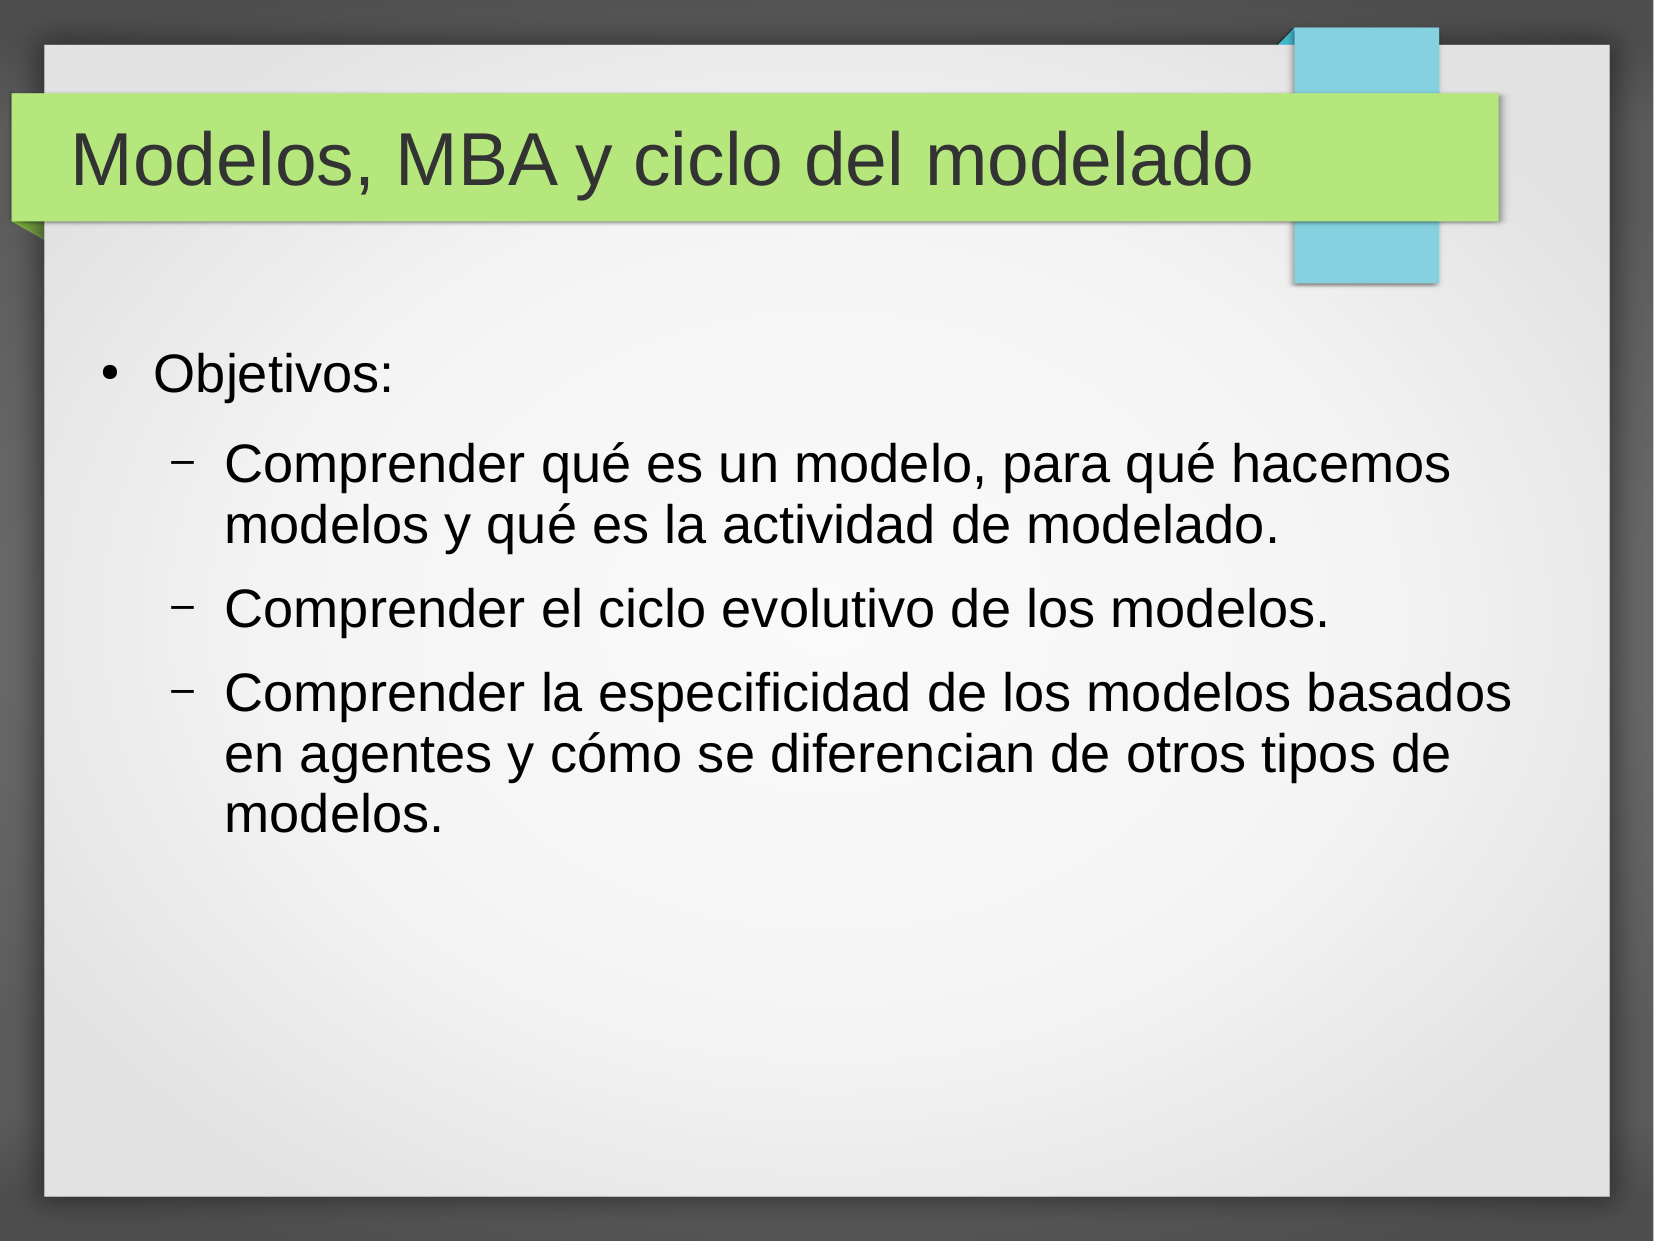

# Modelos, MBA y ciclo del modelado
Objetivos:
Comprender qué es un modelo, para qué hacemos modelos y qué es la actividad de modelado.
Comprender el ciclo evolutivo de los modelos.
Comprender la especificidad de los modelos basados en agentes y cómo se diferencian de otros tipos de modelos.